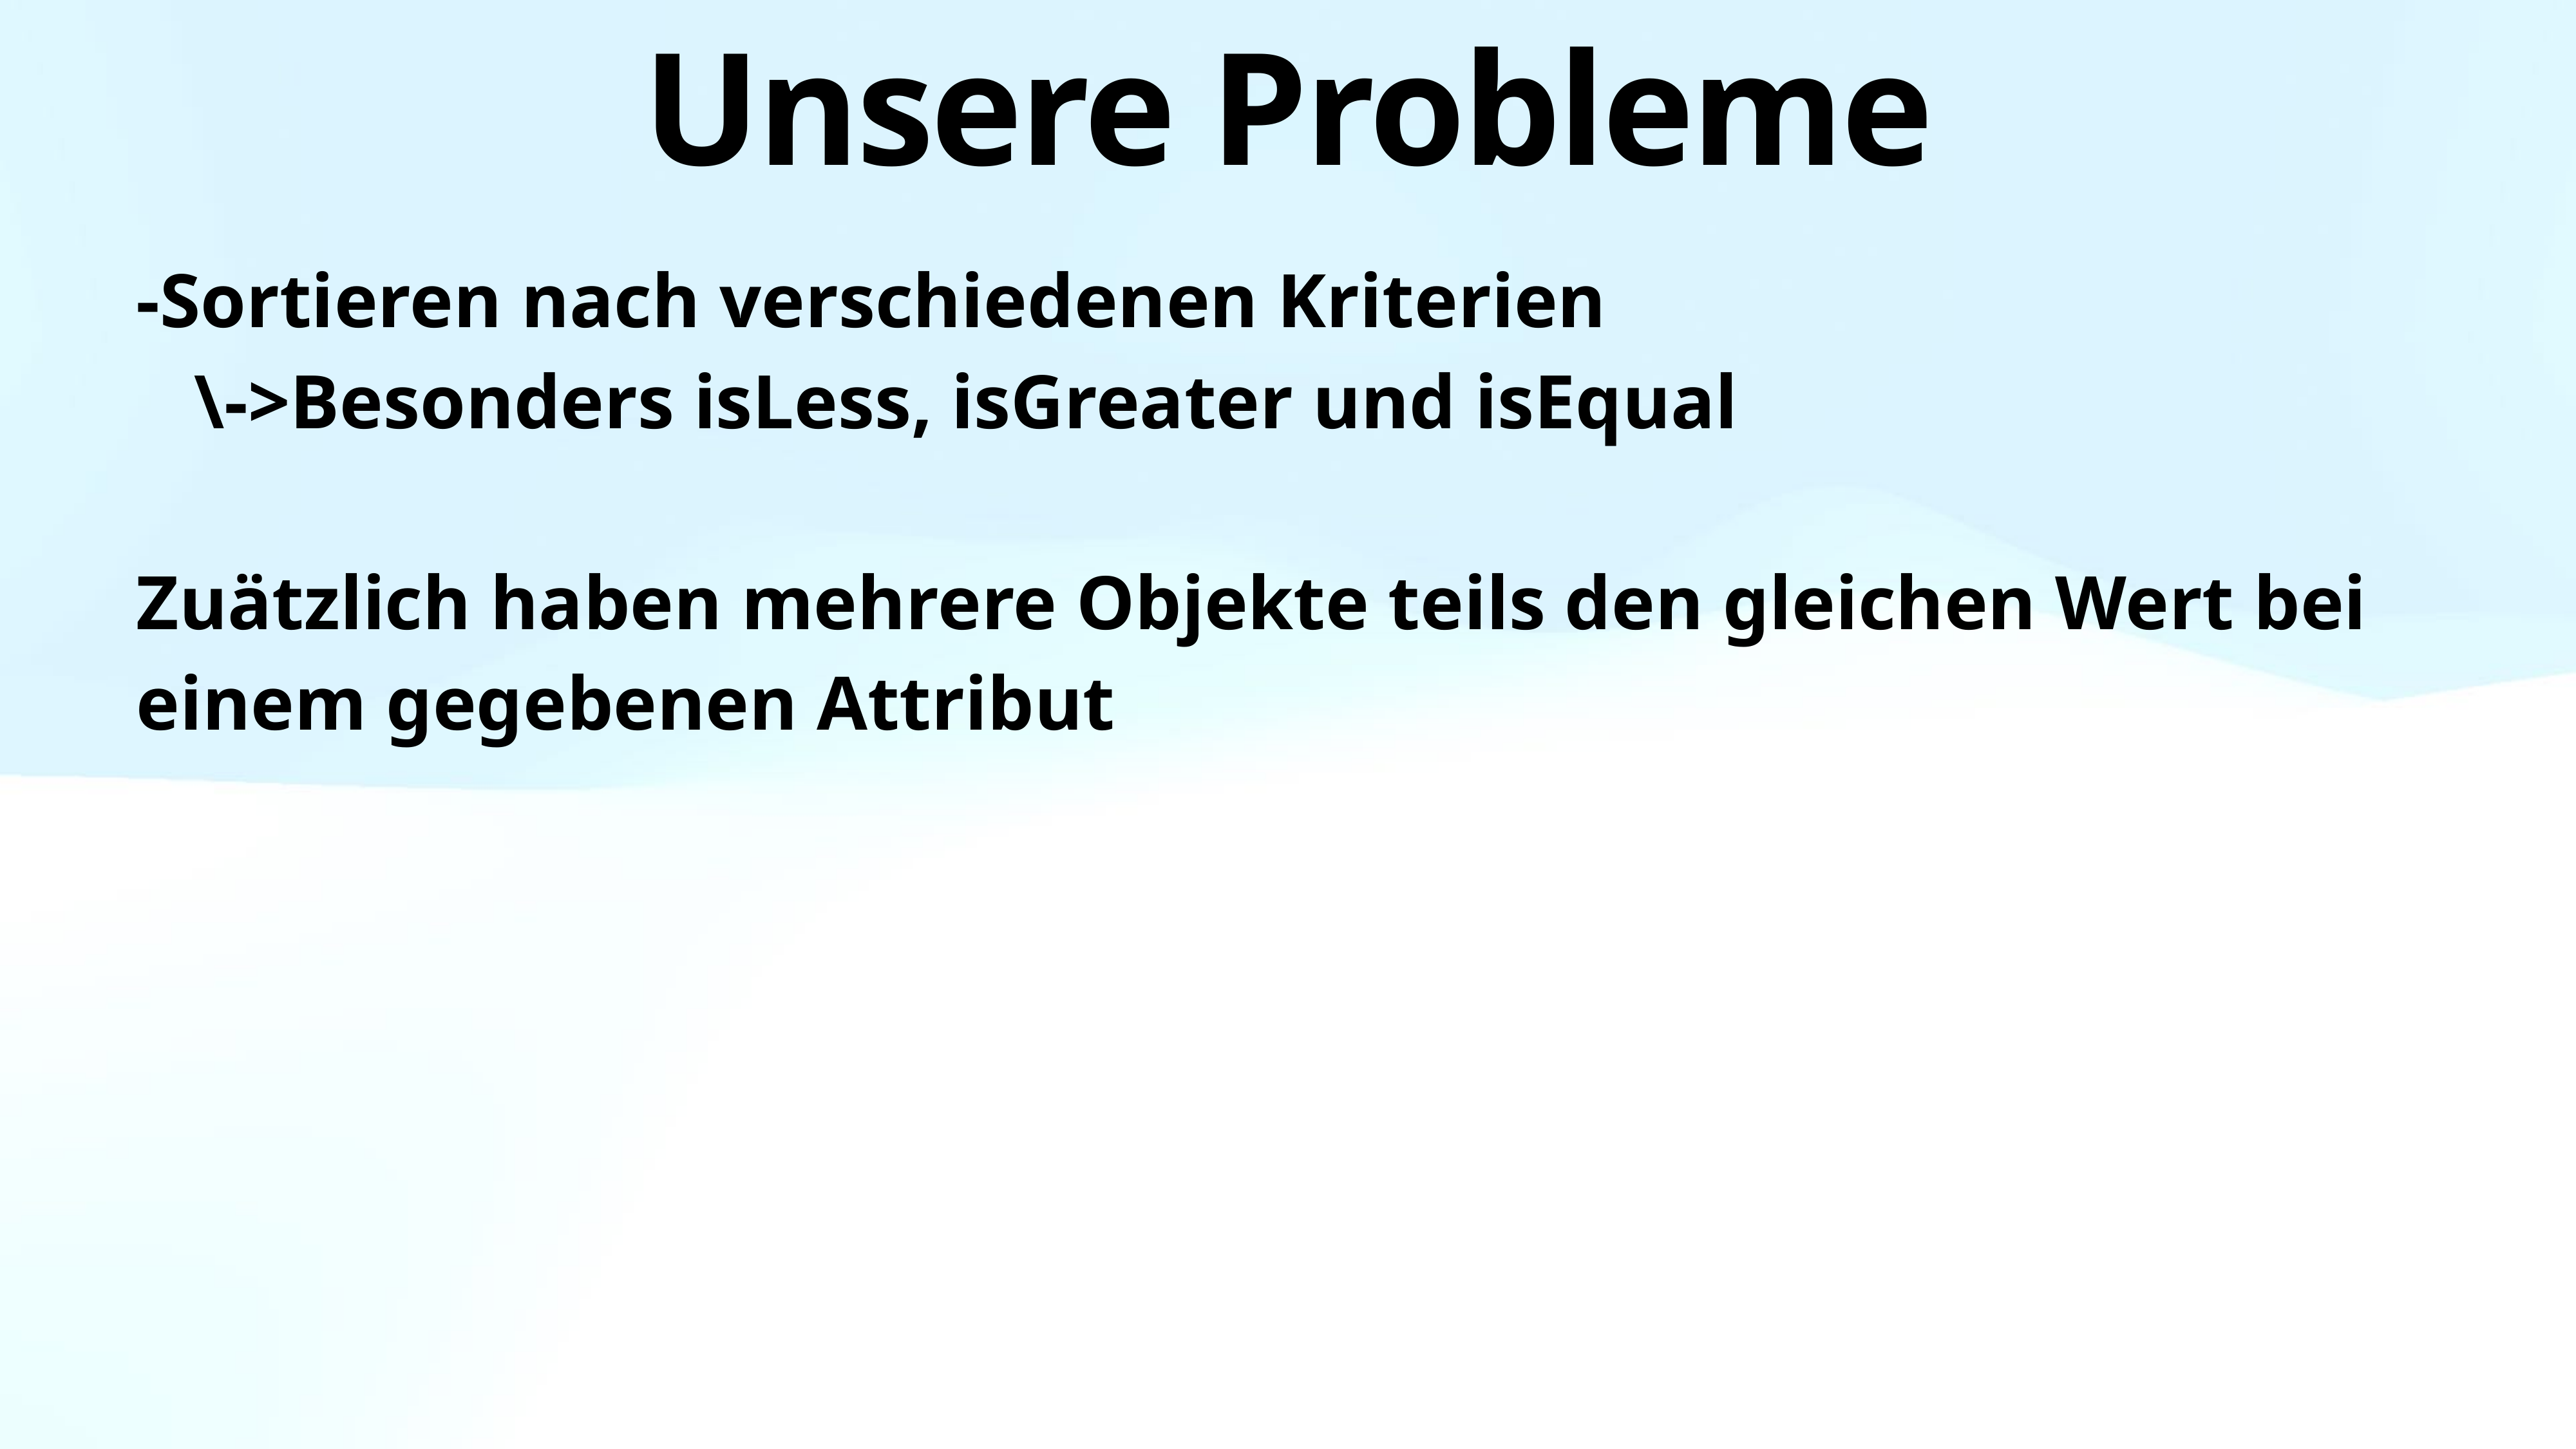

Unsere Probleme
-Sortieren nach verschiedenen Kriterien
 \->Besonders isLess, isGreater und isEqual
Zuätzlich haben mehrere Objekte teils den gleichen Wert bei einem gegebenen Attribut